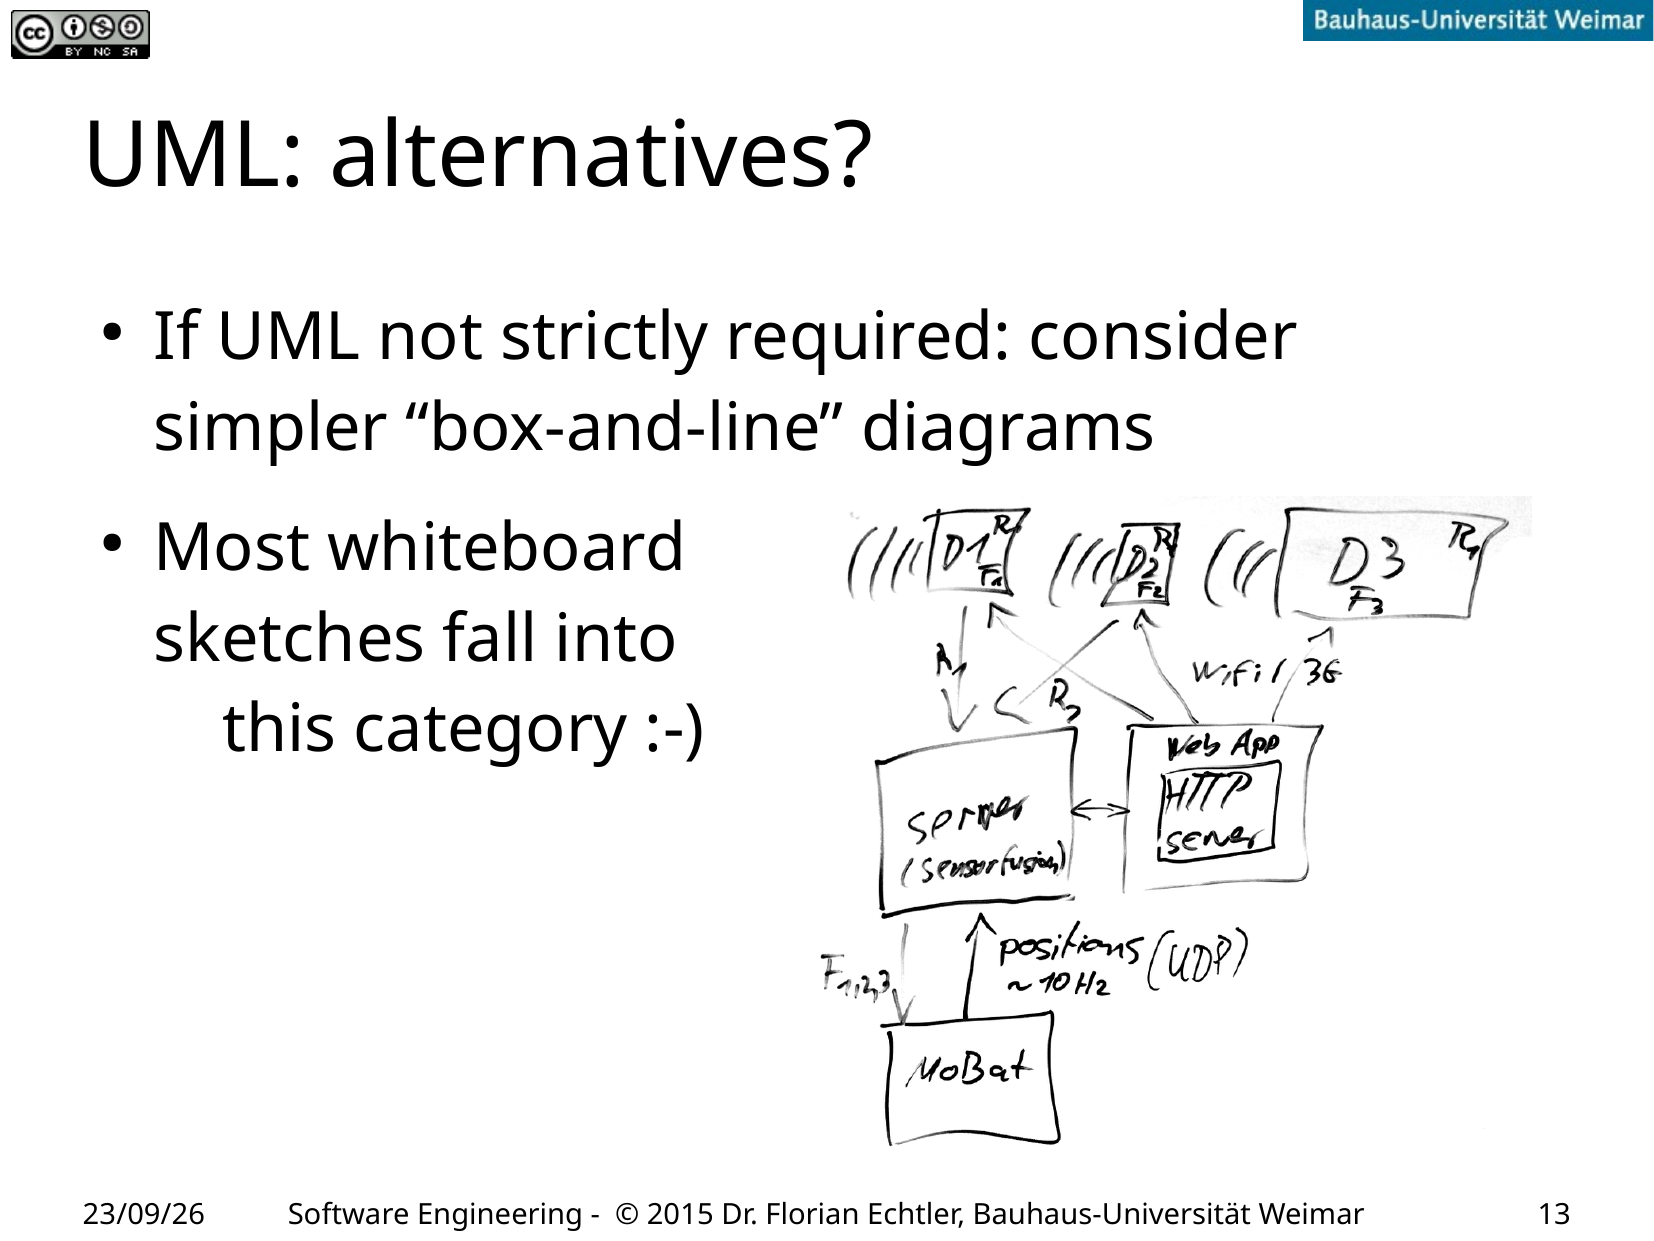

# UML: alternatives?
If UML not strictly required: consider simpler “box-and-line” diagrams
Most whiteboard sketches fall into this category :-)
Software Engineering - © 2015 Dr. Florian Echtler, Bauhaus-Universität Weimar
13